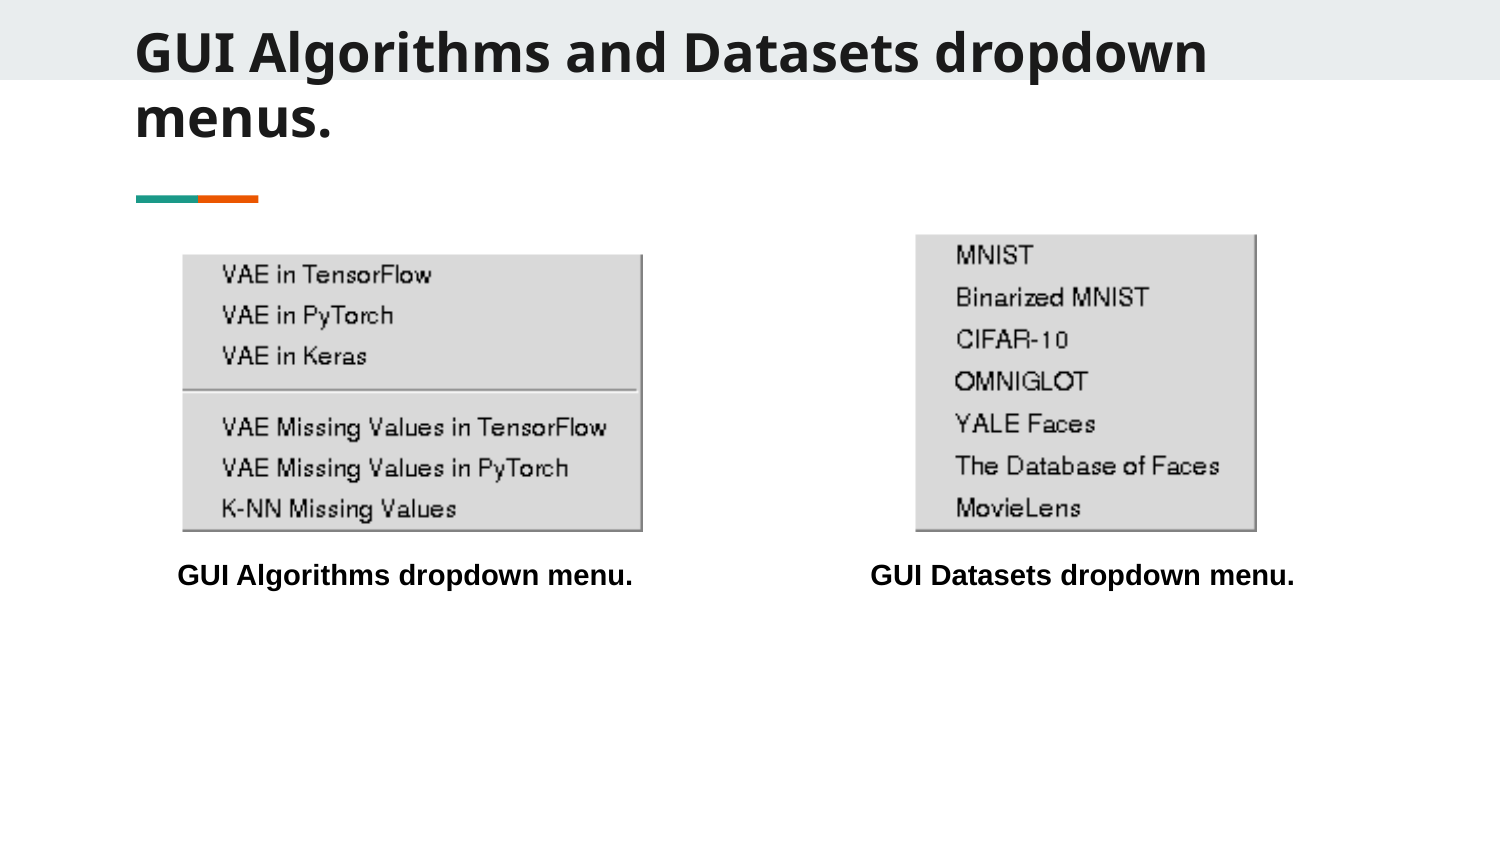

# GUI Algorithms and Datasets dropdown menus.
GUI Algorithms dropdown menu.
GUI Datasets dropdown menu.